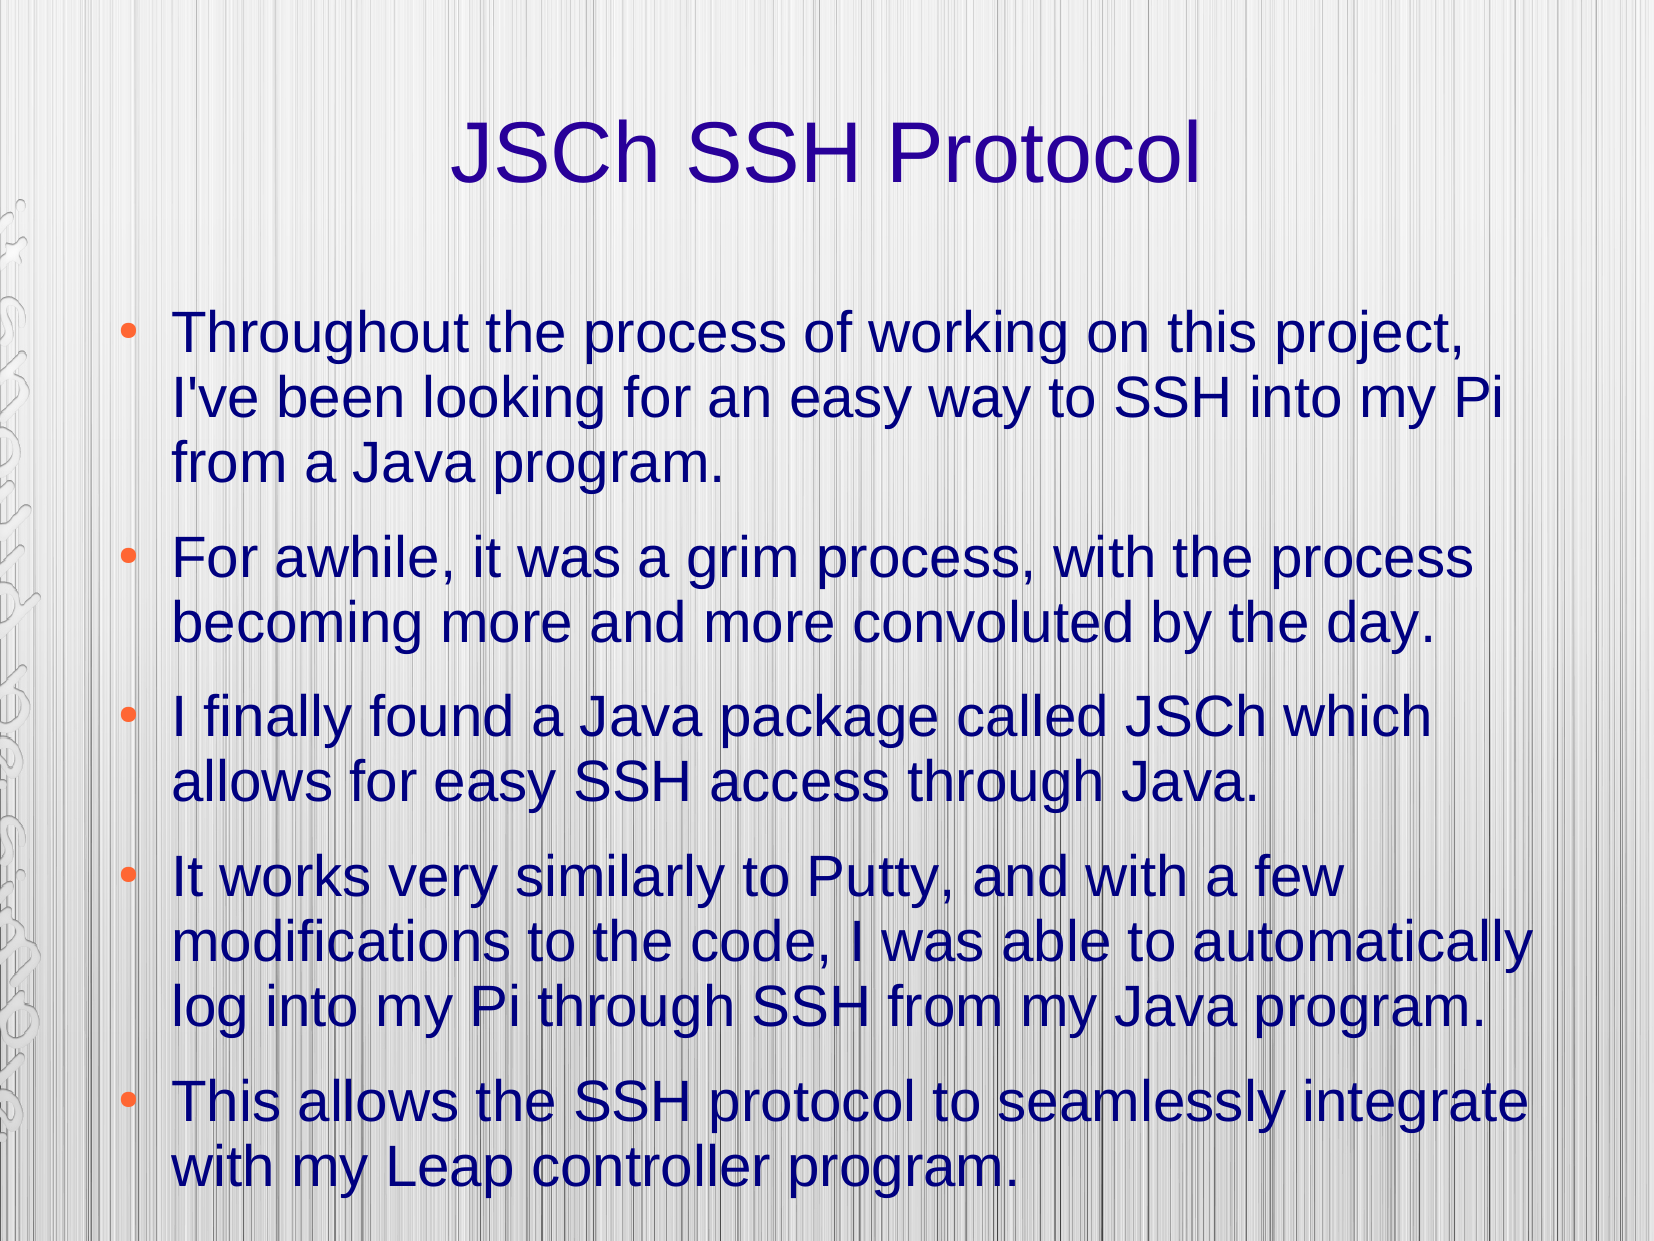

# JSCh SSH Protocol
Throughout the process of working on this project, I've been looking for an easy way to SSH into my Pi from a Java program.
For awhile, it was a grim process, with the process becoming more and more convoluted by the day.
I finally found a Java package called JSCh which allows for easy SSH access through Java.
It works very similarly to Putty, and with a few modifications to the code, I was able to automatically log into my Pi through SSH from my Java program.
This allows the SSH protocol to seamlessly integrate with my Leap controller program.